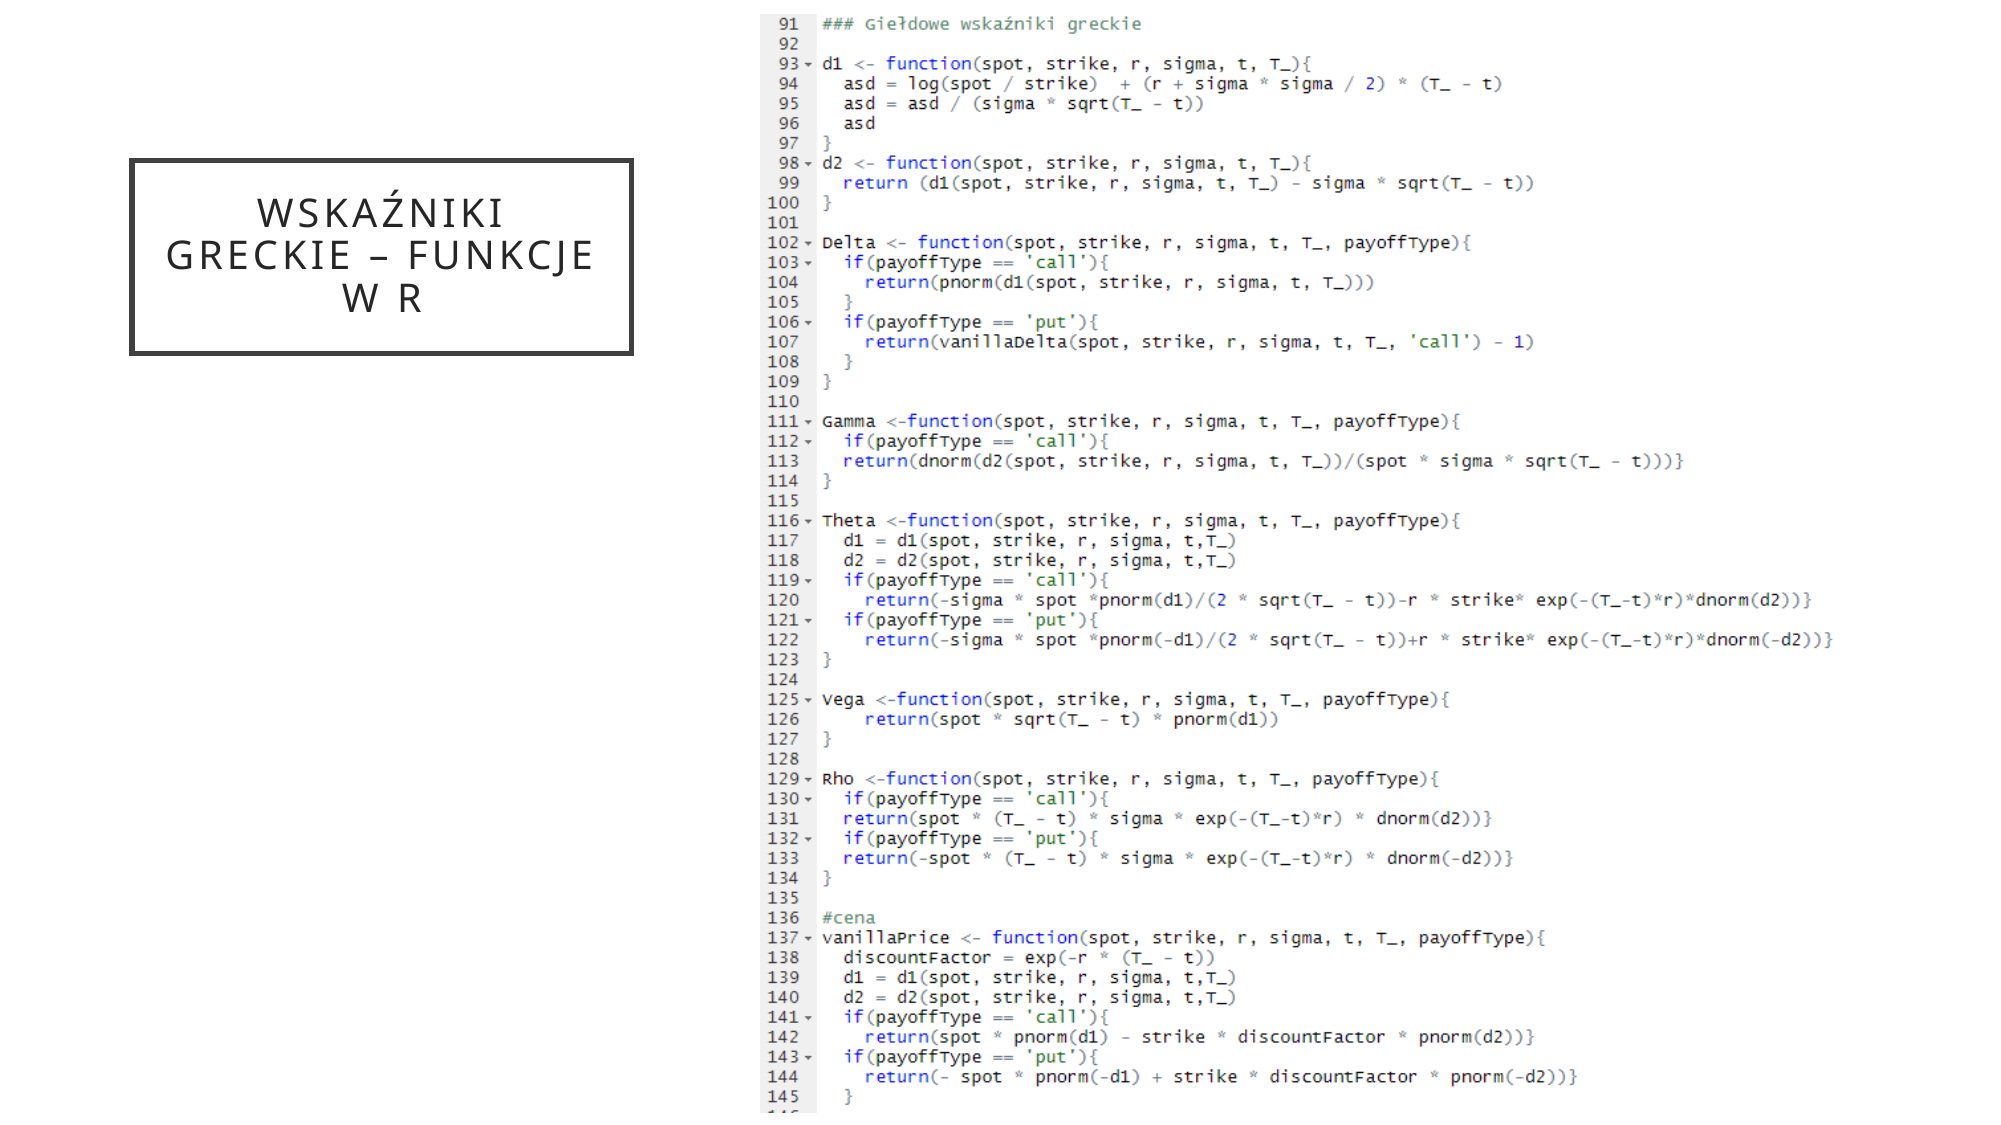

# Wskaźniki greckie – funkcje w R